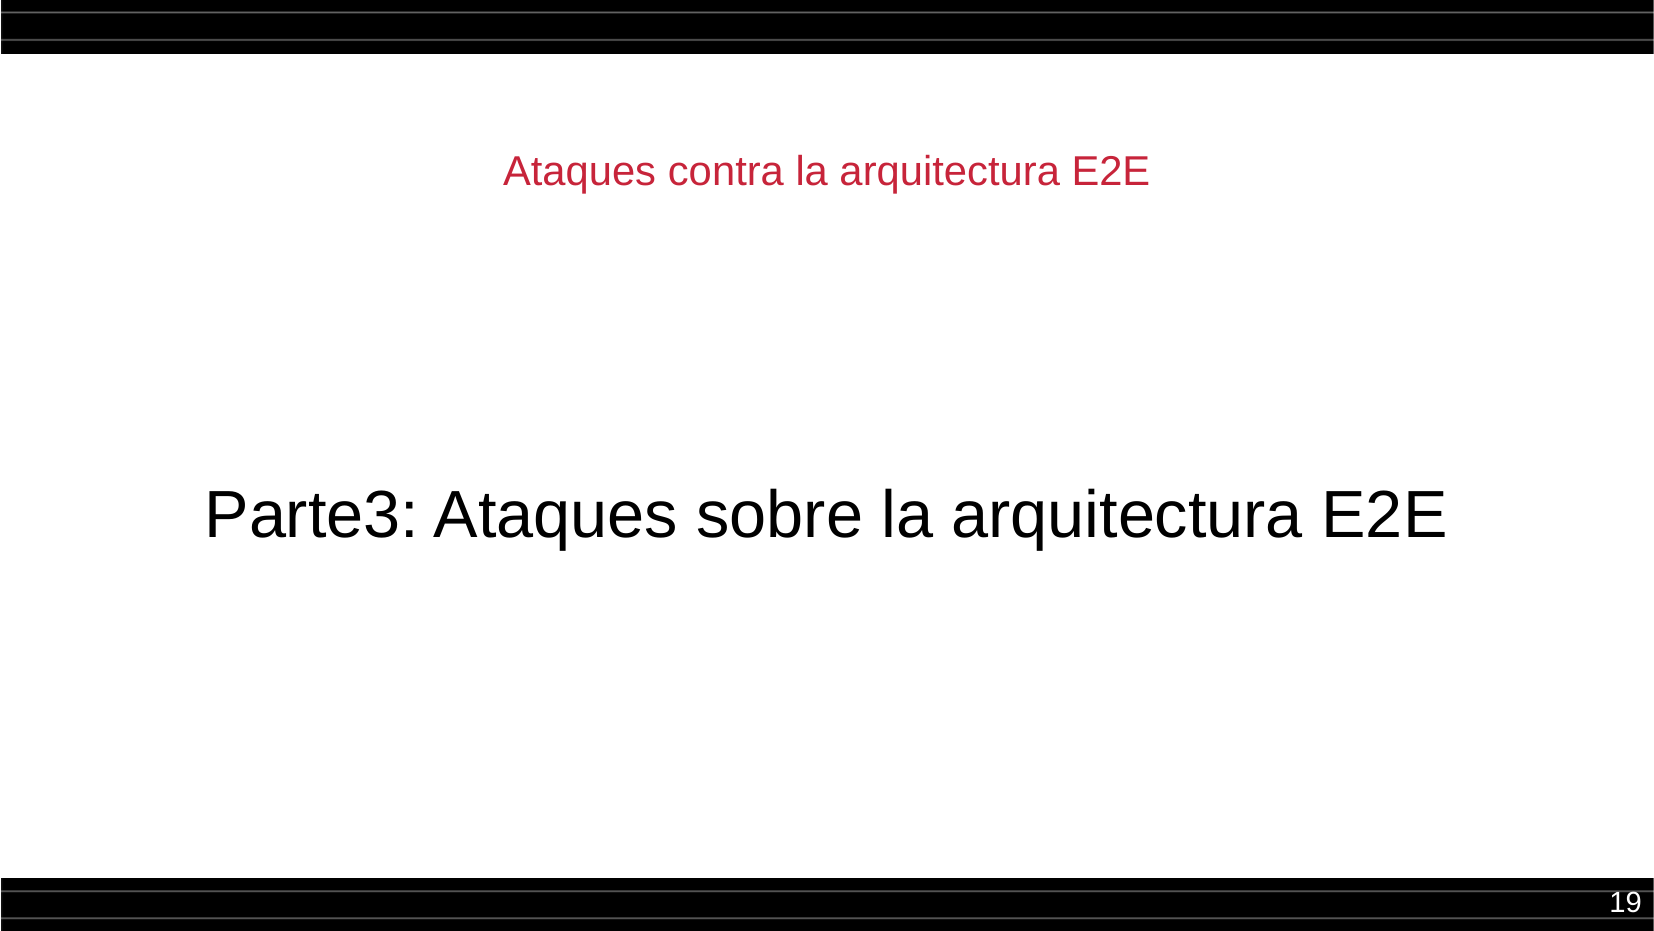

# Ataques contra la arquitectura E2E
Parte3: Ataques sobre la arquitectura E2E